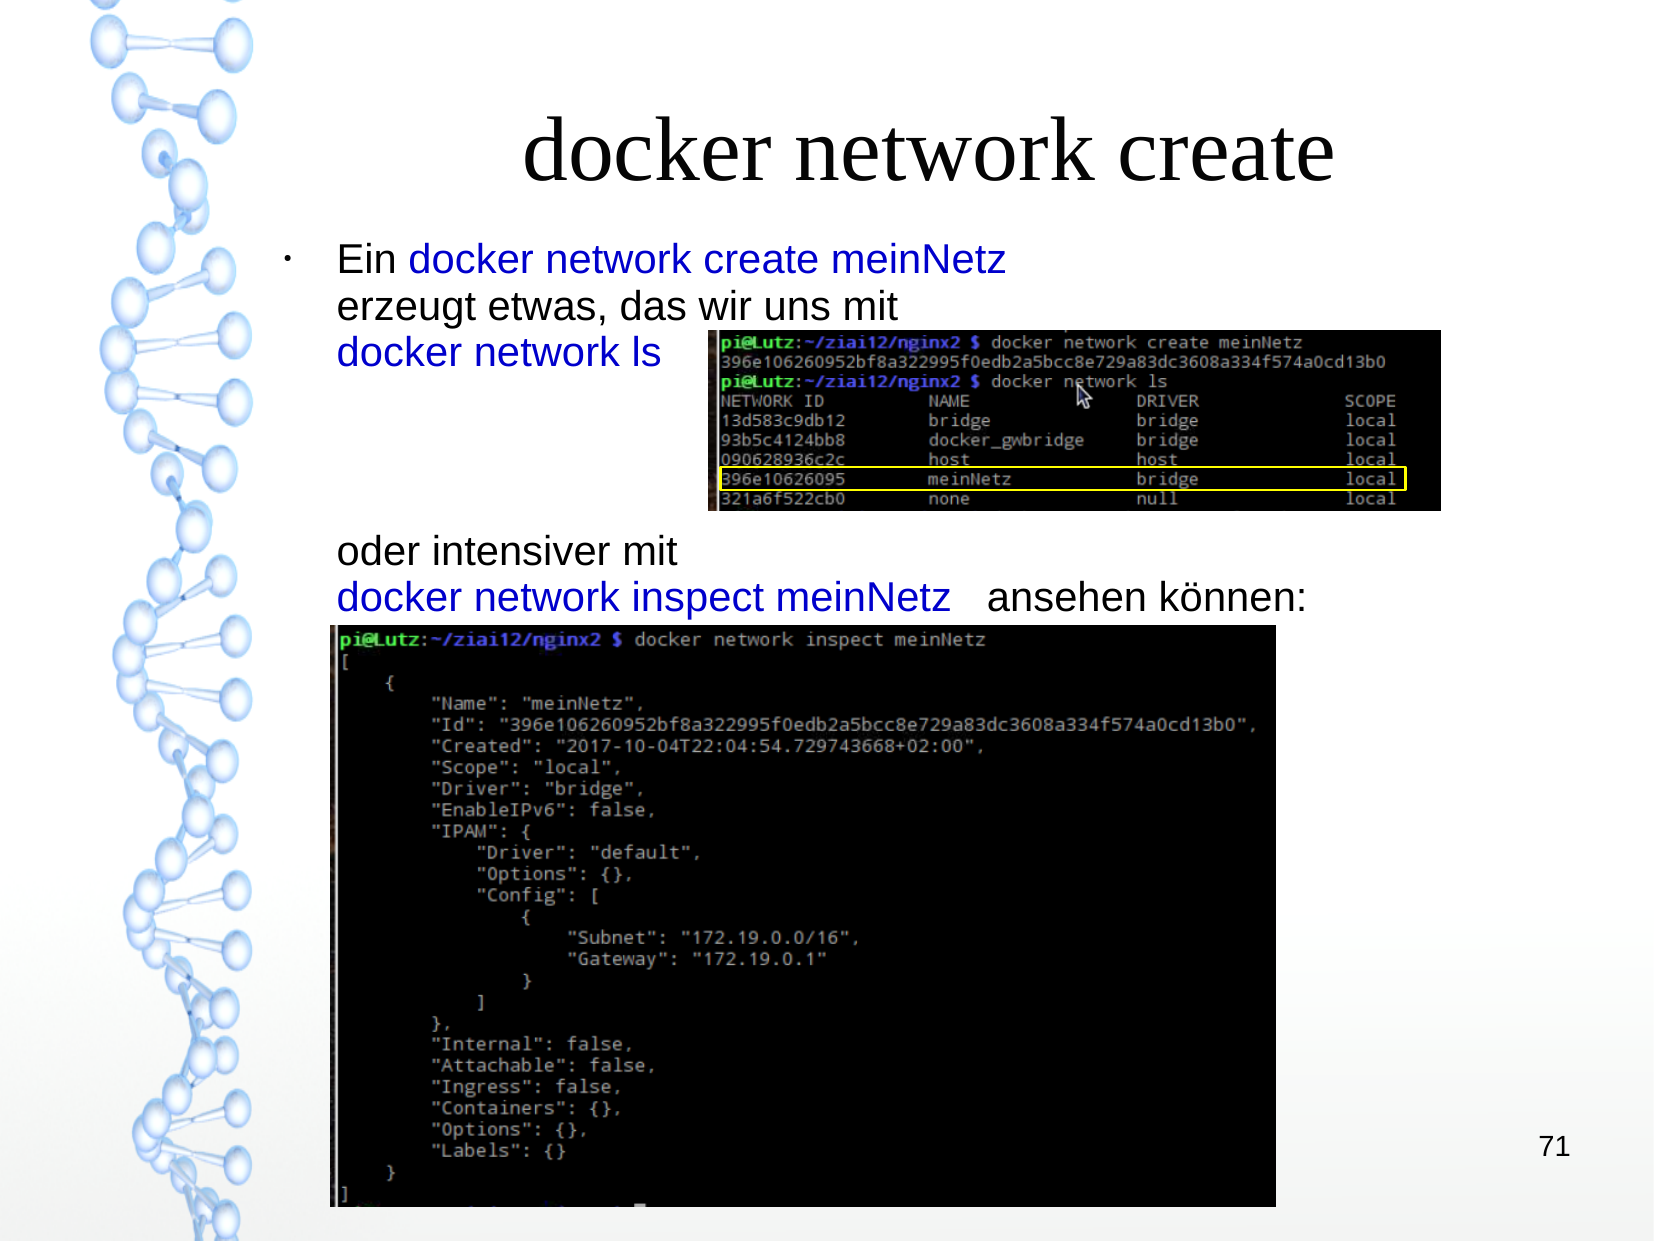

# docker network create
Ein docker network create meinNetz
erzeugt etwas, das wir uns mit
docker network ls
oder intensiver mit
docker network inspect meinNetz ansehen können:
71